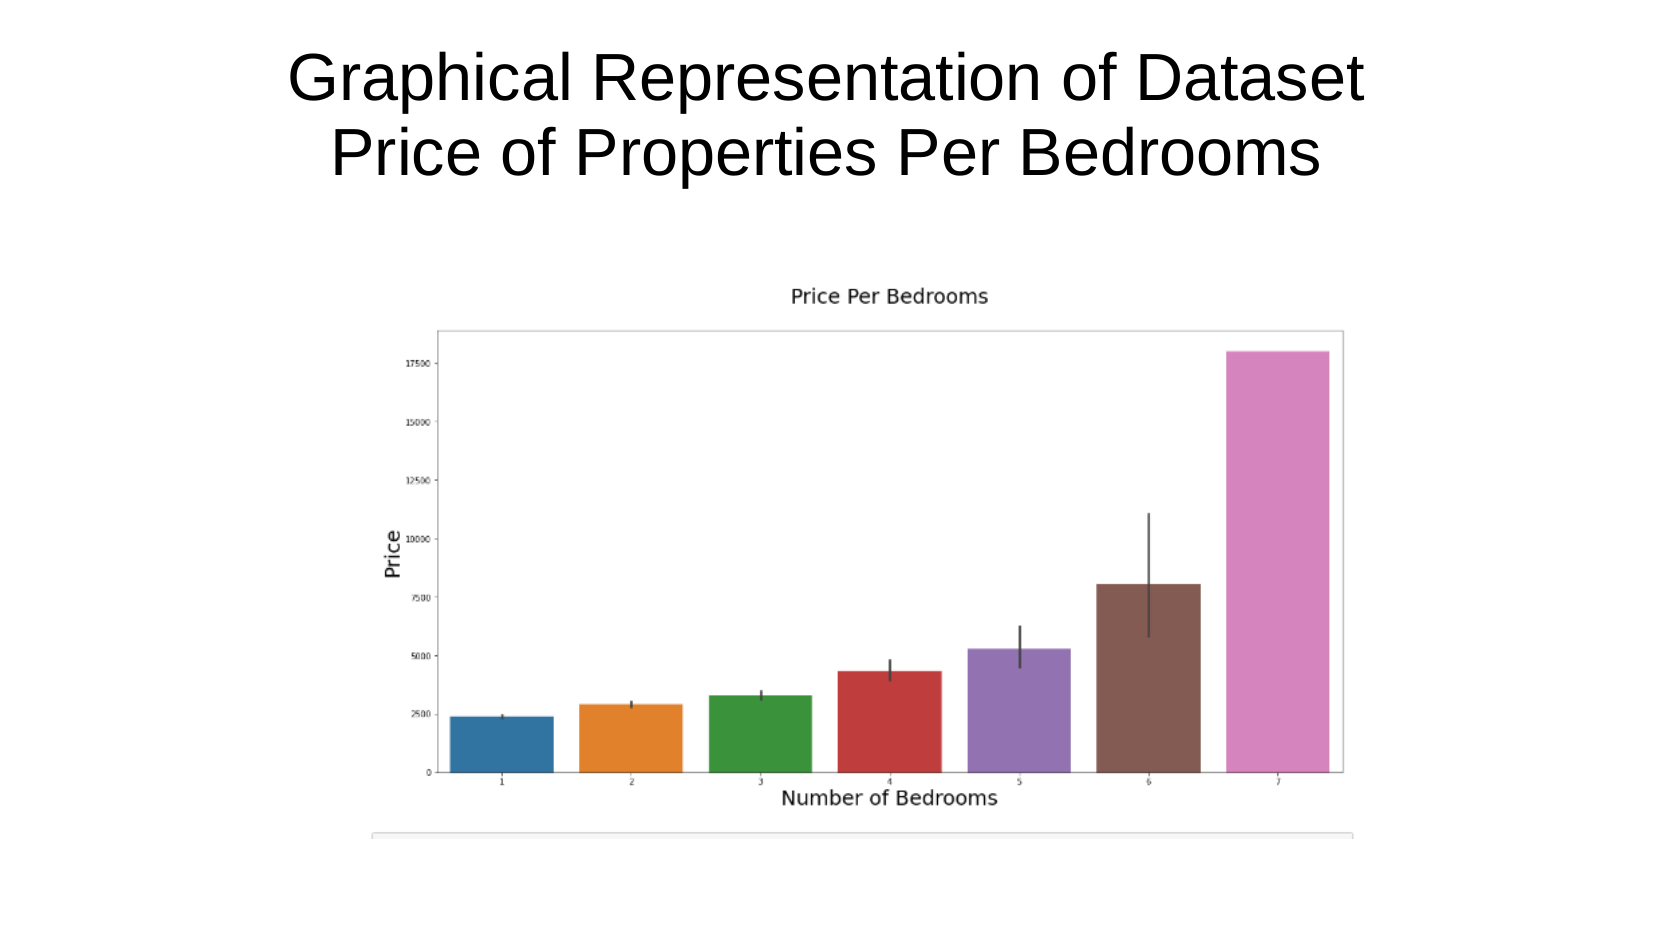

# Graphical Representation of Dataset Price of Properties Per Bedrooms